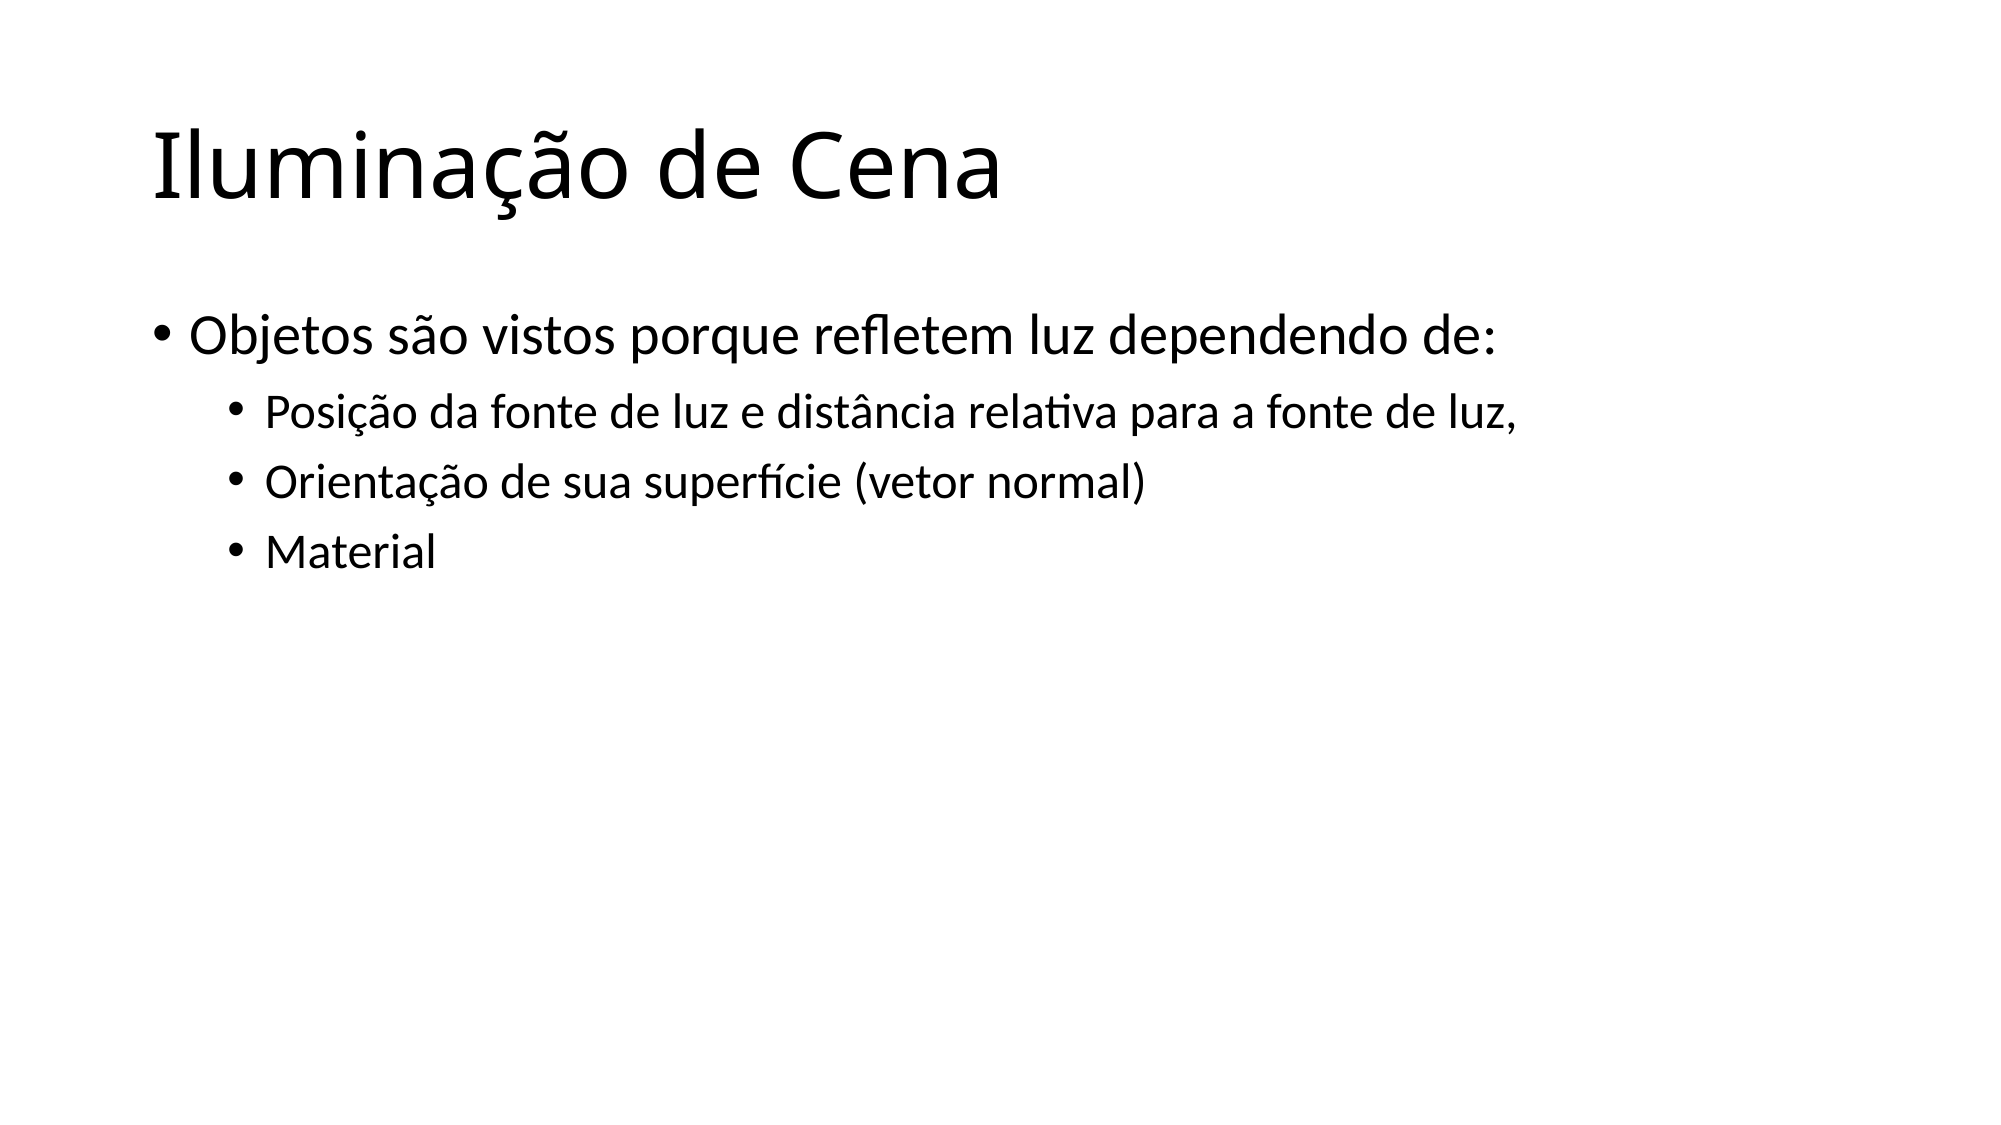

# Iluminação de Cena
Objetos são vistos porque refletem luz dependendo de:
Posição da fonte de luz e distância relativa para a fonte de luz,
Orientação de sua superfície (vetor normal)
Material